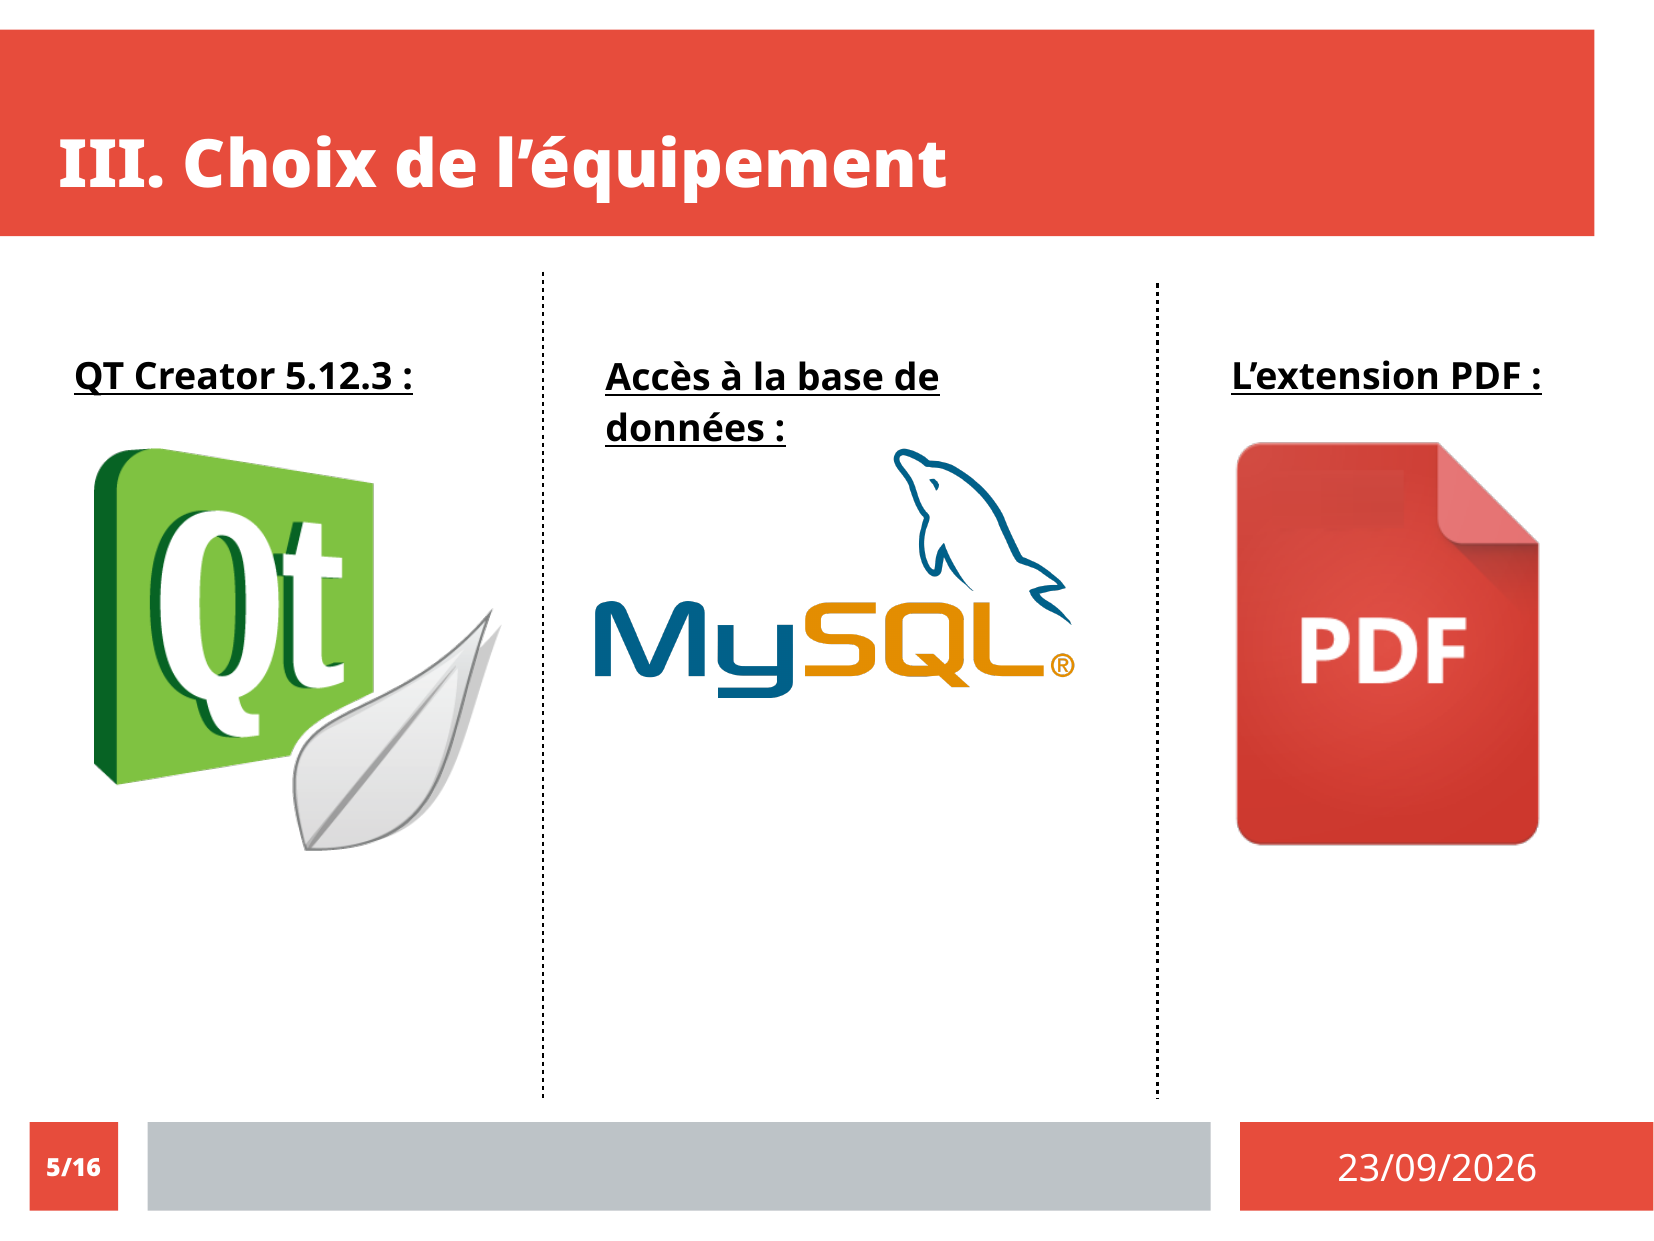

# III. Choix de l’équipement
QT Creator 5.12.3 :
L’extension PDF :
Accès à la base de données :
5